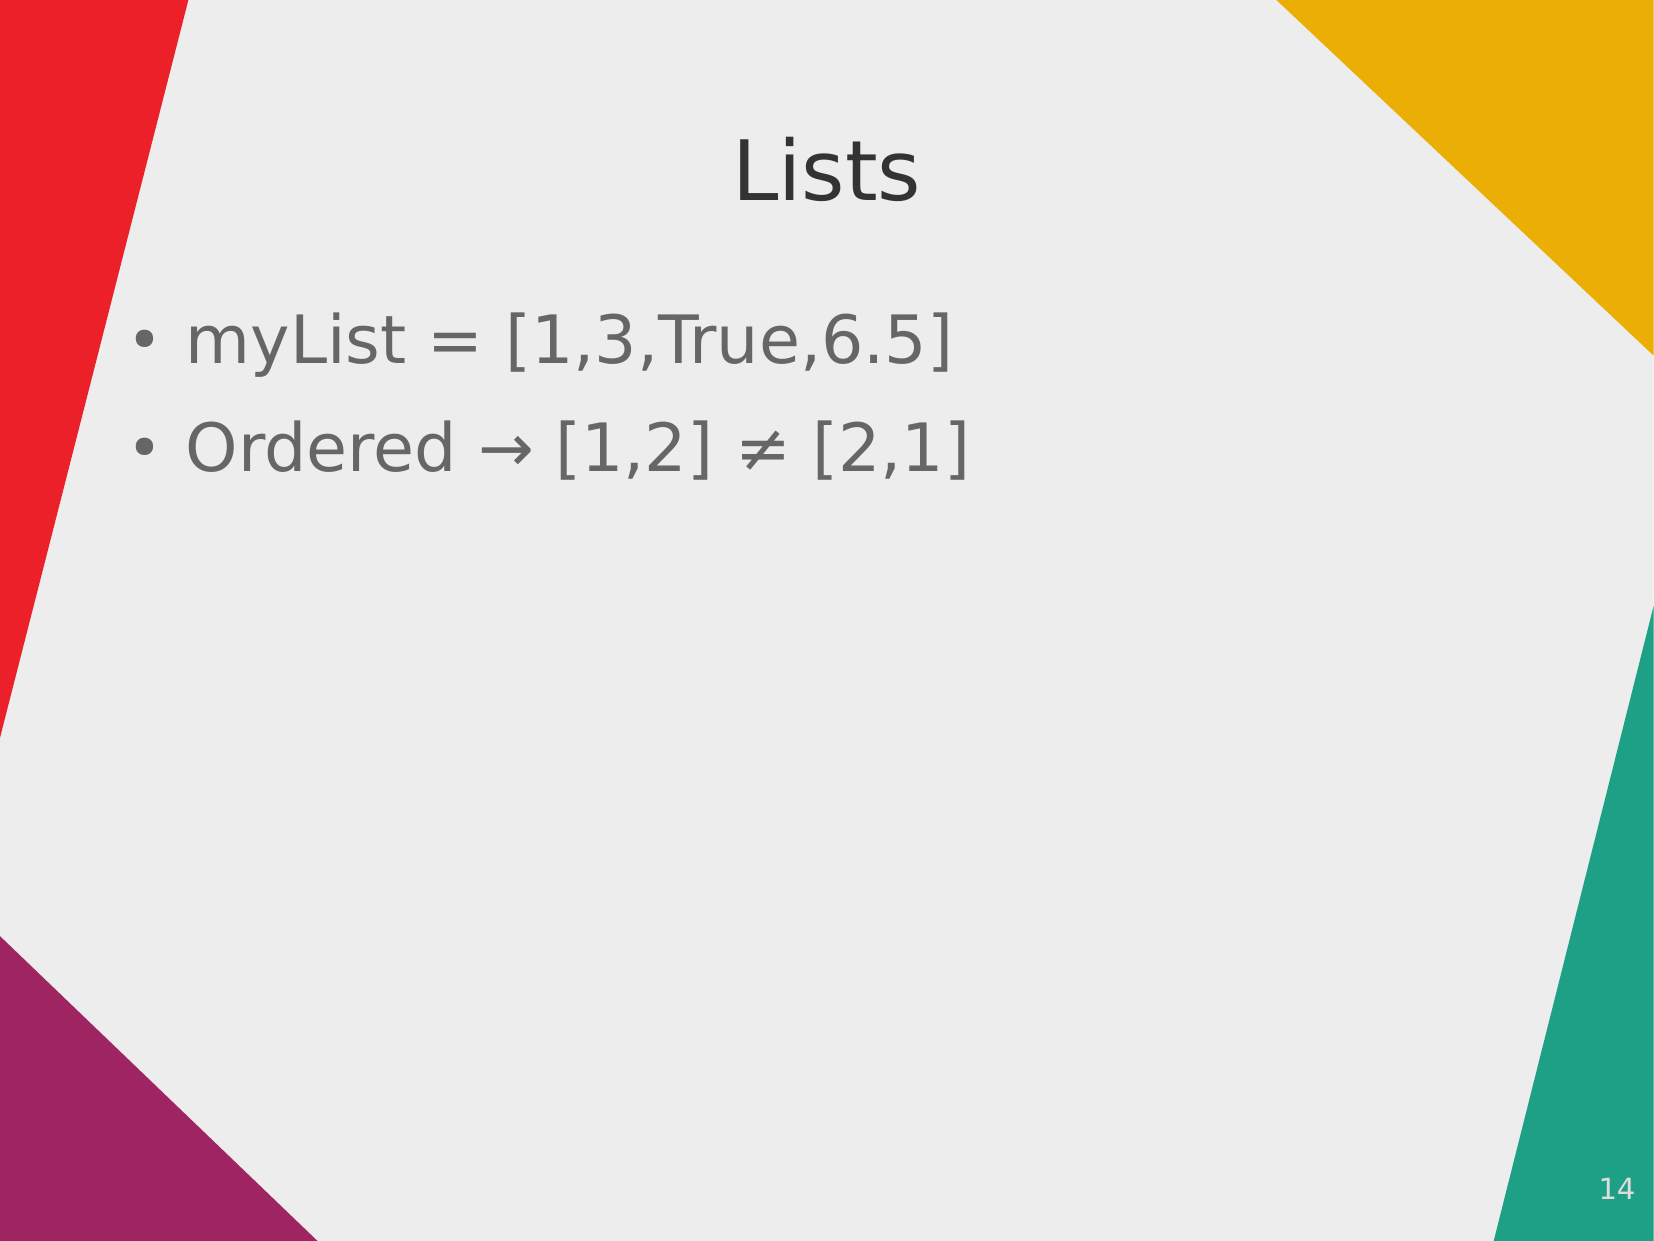

# Lists
myList = [1,3,True,6.5]
Ordered → [1,2] ≠ [2,1]
14